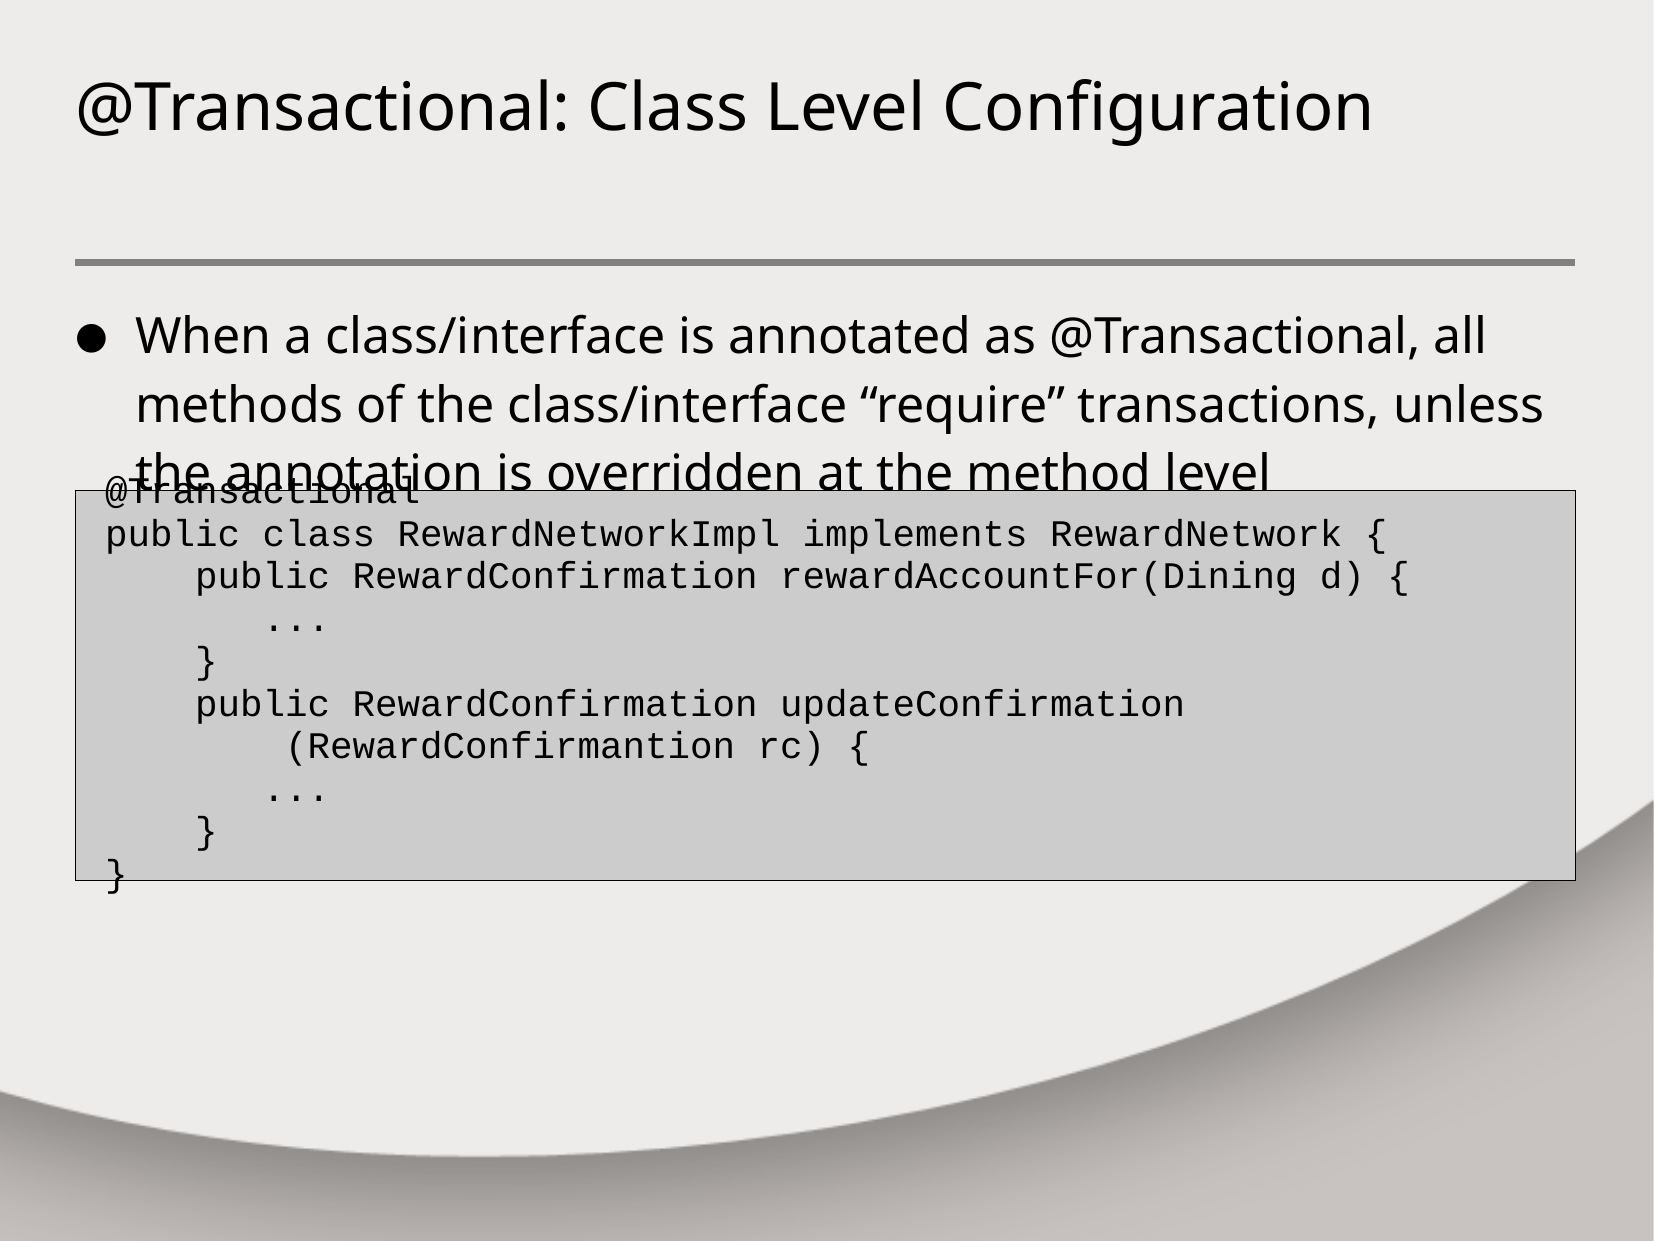

@Transactional: Class Level Configuration
# When a class/interface is annotated as @Transactional, all methods of the class/interface “require” transactions, unless the annotation is overridden at the method level
@Transactional
public class RewardNetworkImpl implements RewardNetwork {
 public RewardConfirmation rewardAccountFor(Dining d) {
 ...
 }
 public RewardConfirmation updateConfirmation
 (RewardConfirmantion rc) {
 ...
 }
}